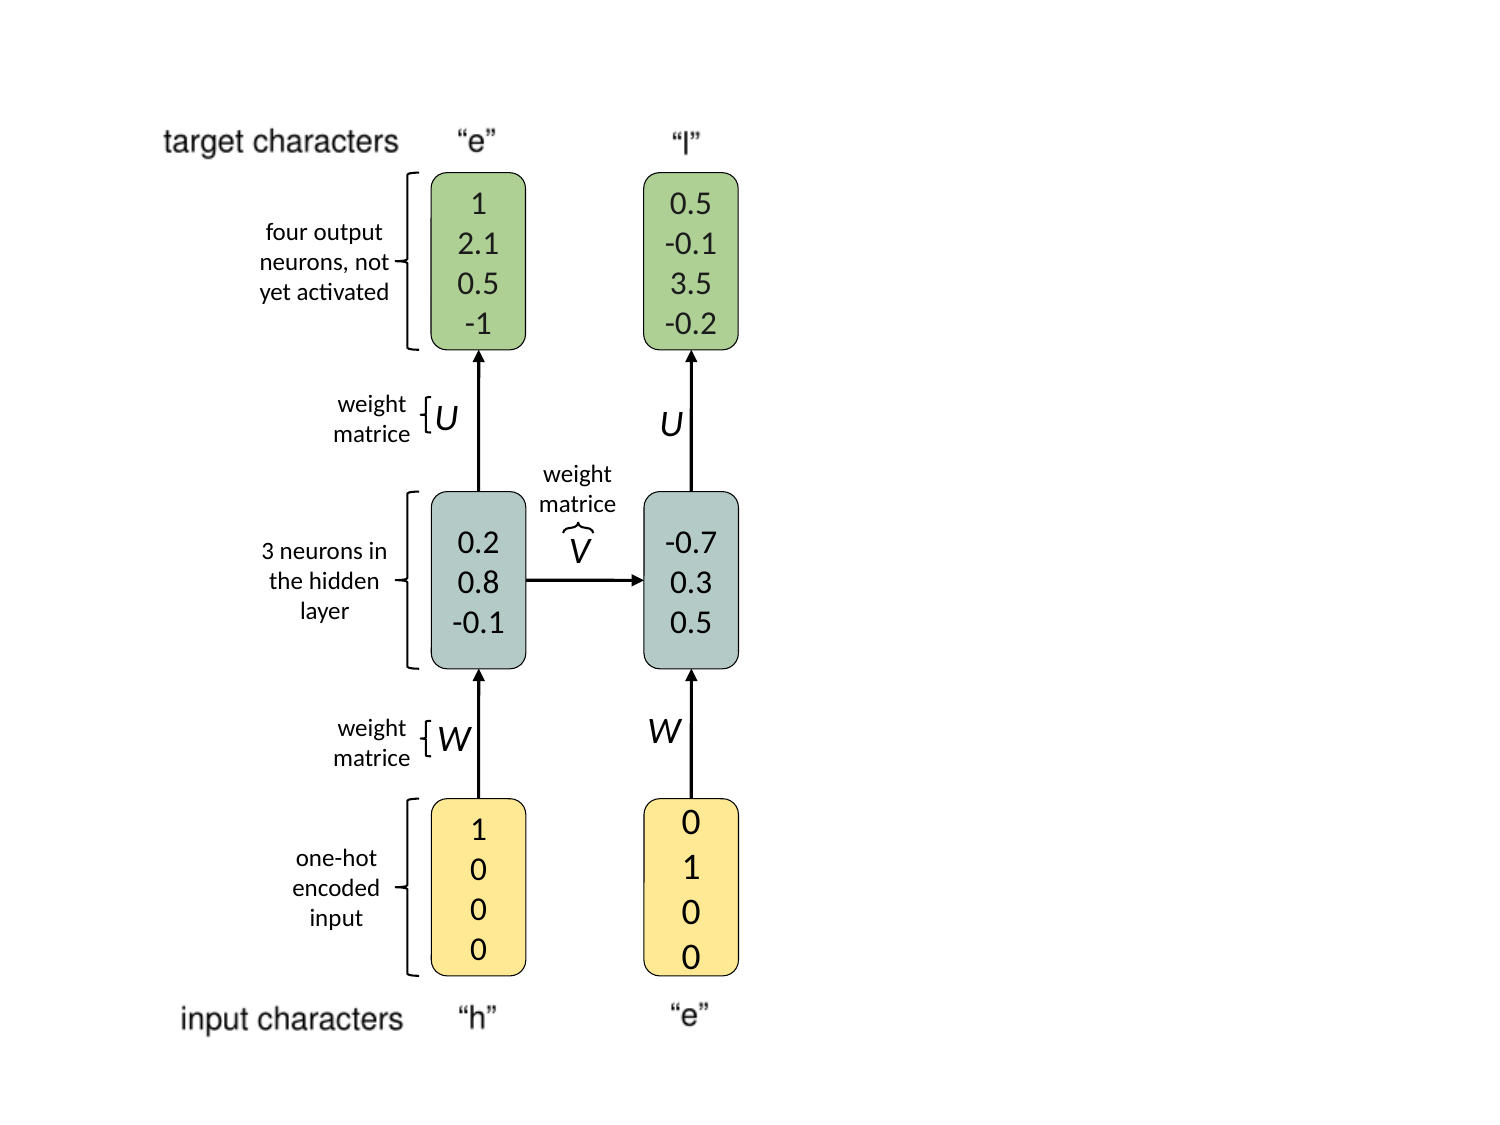

1
2.1
0.5
-1
0.5
-0.1
3.5
-0.2
four output neurons, not yet activated
weight matrice
weight matrice
0.2
0.8
-0.1
-0.7
0.3
0.5
3 neurons in the hidden layer
weight matrice
1
0
0
0
0
1
0
0
one-hot encoded input